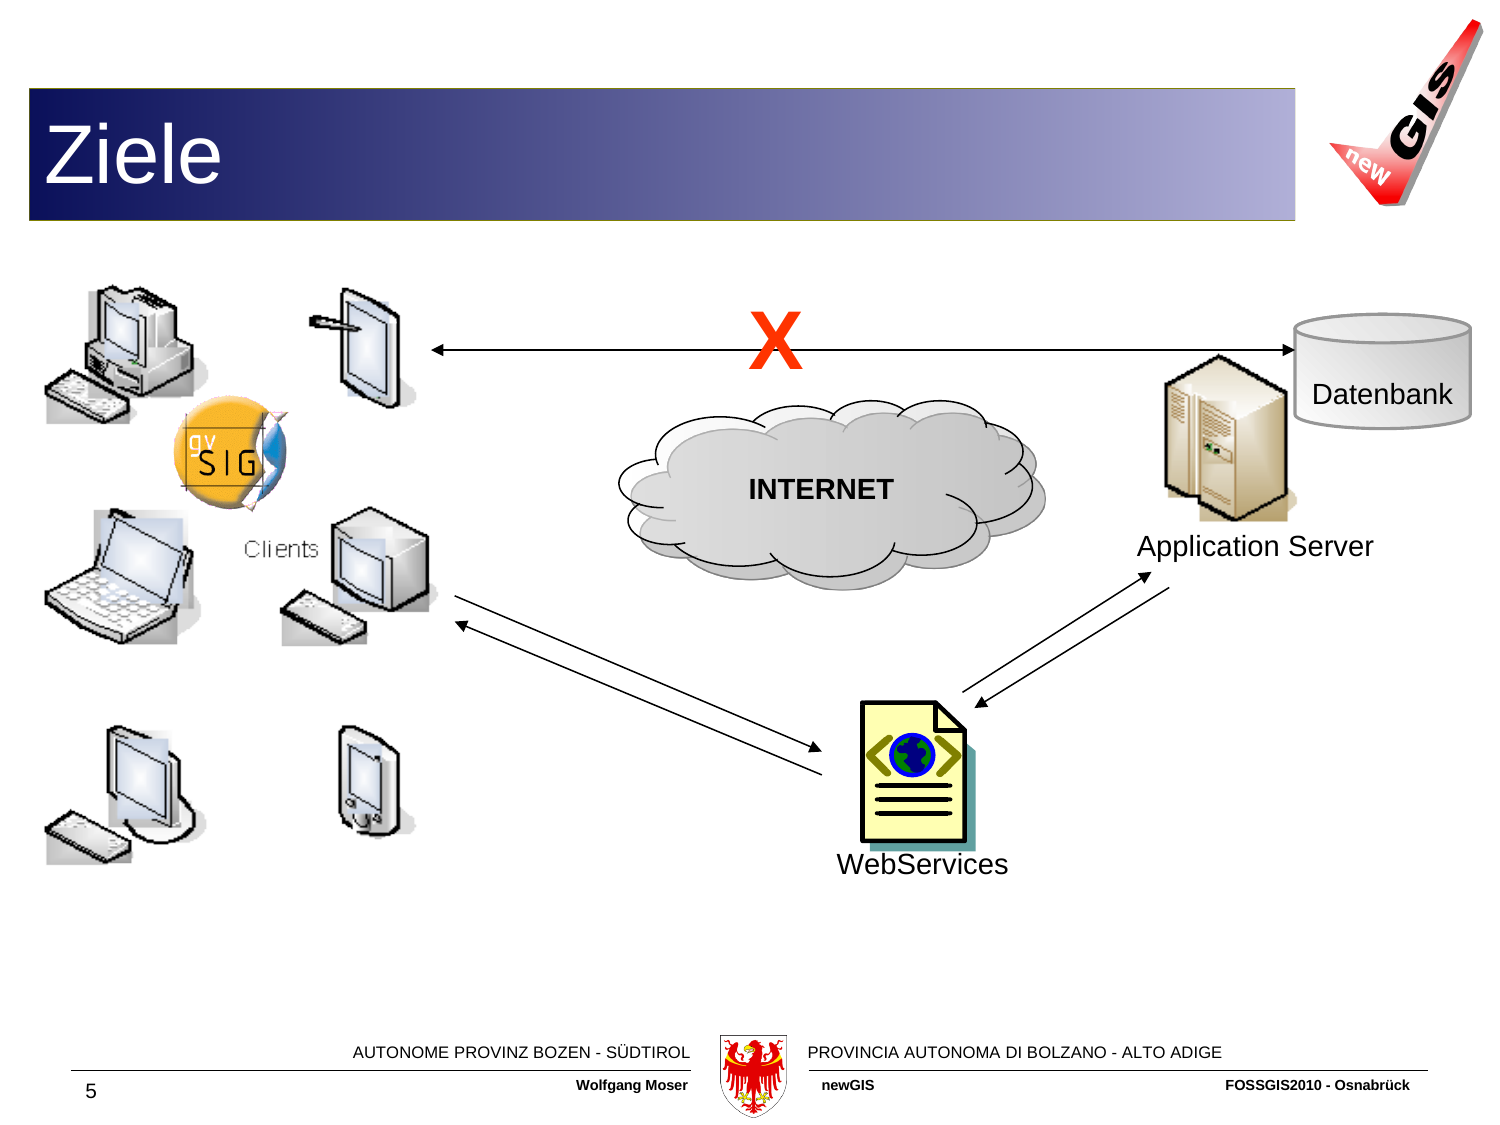

Ziele
X
Datenbank
INTERNET
Application Server
WebServices